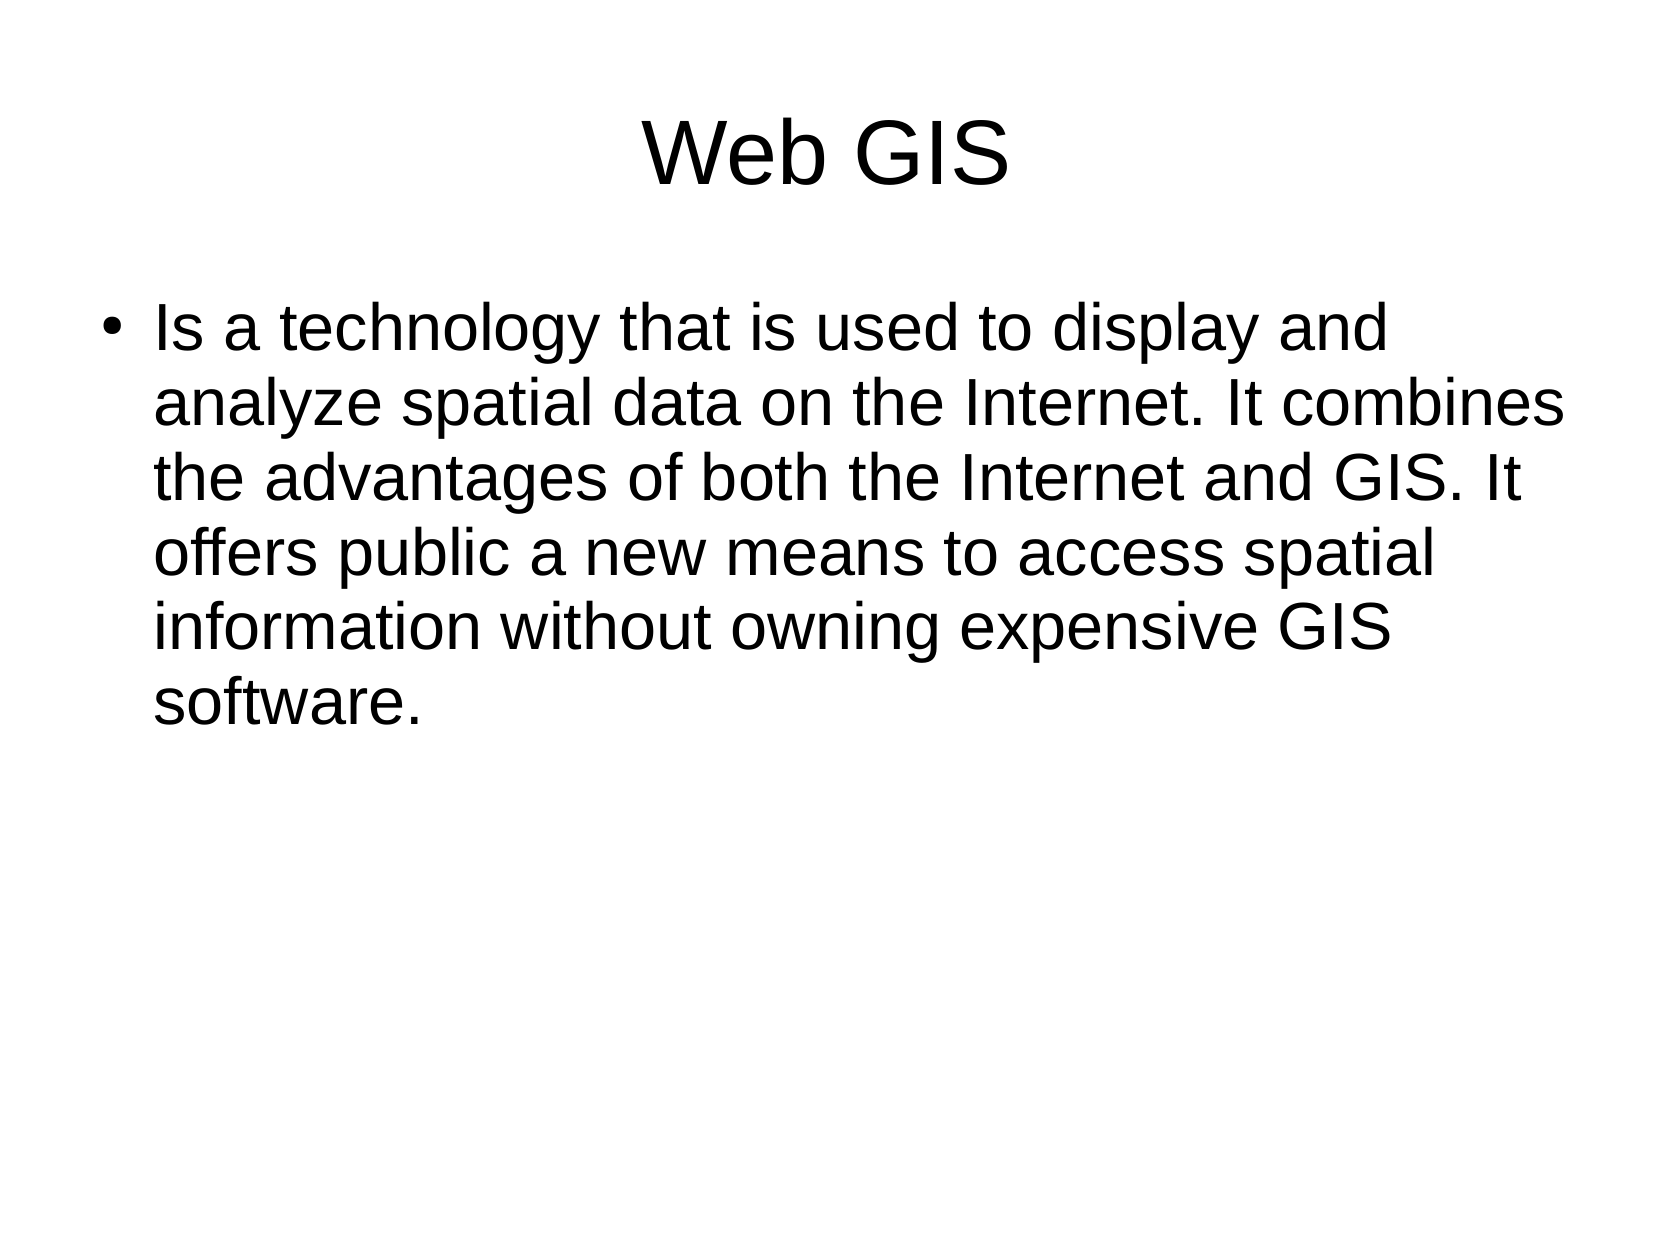

# Web GIS
Is a technology that is used to display and analyze spatial data on the Internet. It combines the advantages of both the Internet and GIS. It offers public a new means to access spatial information without owning expensive GIS software.